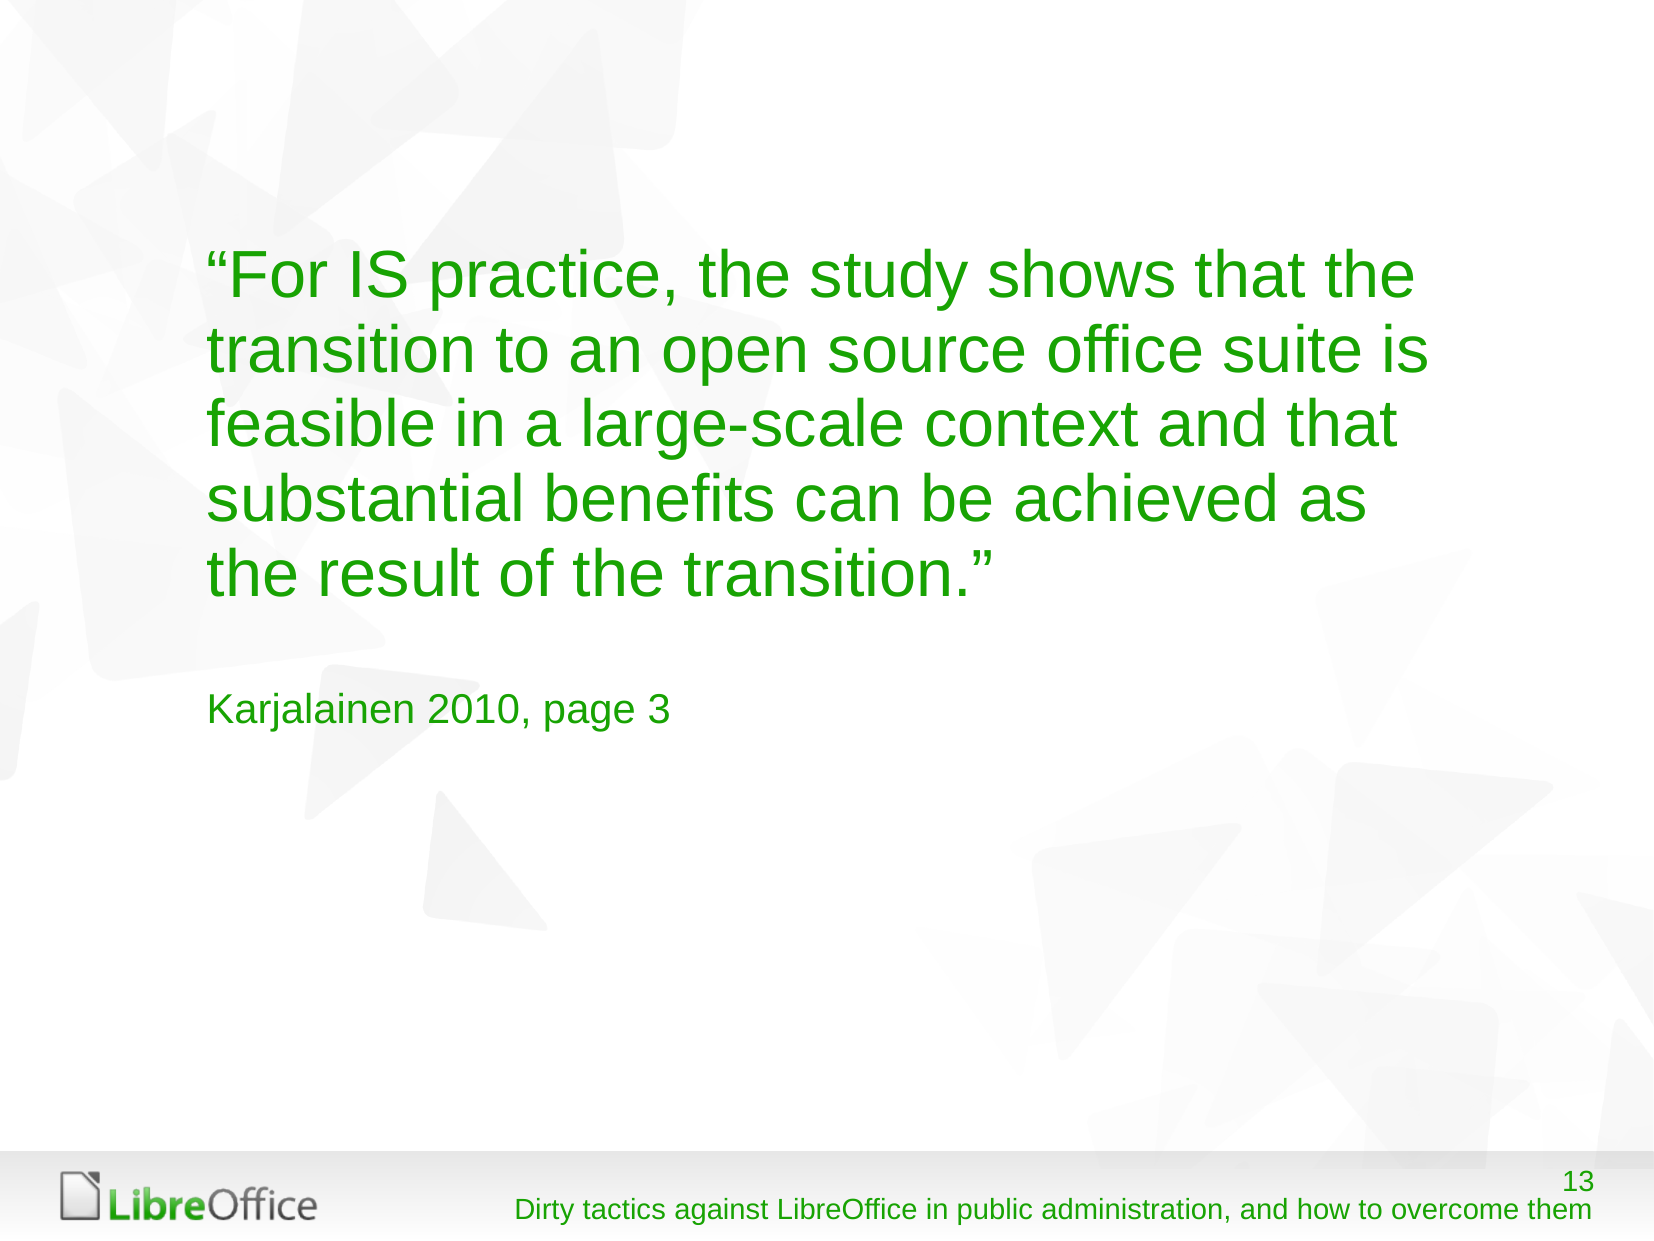

# “For IS practice, the study shows that the transition to an open source office suite is feasible in a large-scale context and that substantial benefits can be achieved as the result of the transition.” Karjalainen 2010, page 3
13
Dirty tactics against LibreOffice in public administration, and how to overcome them